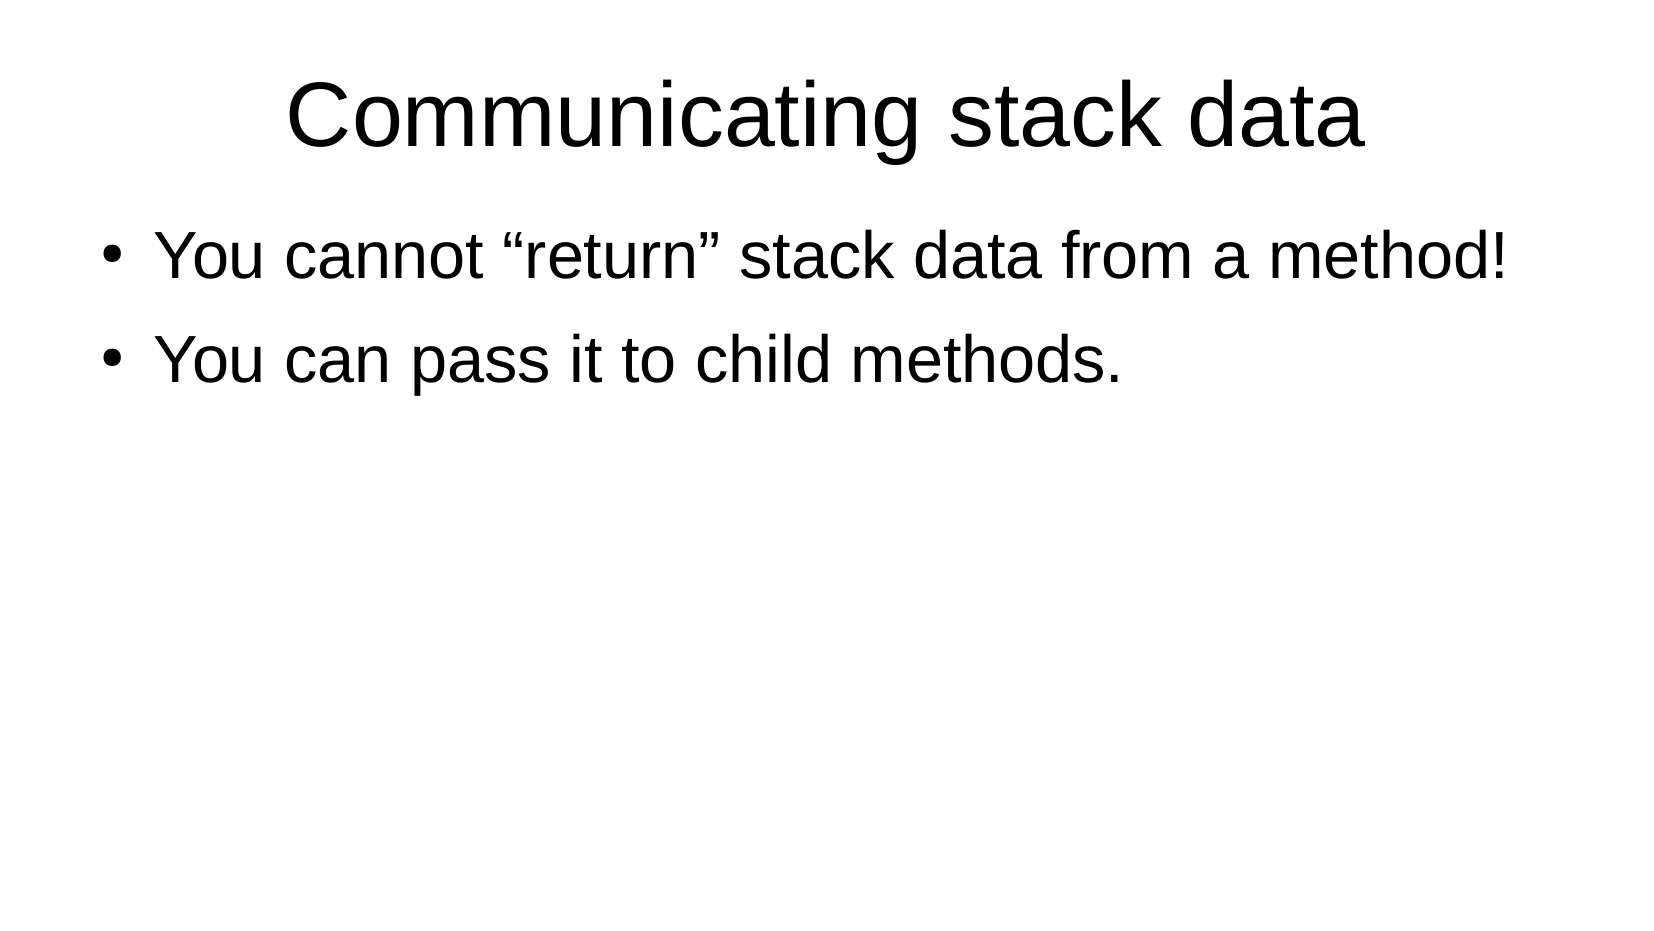

# Communicating stack data
You cannot “return” stack data from a method!
You can pass it to child methods.